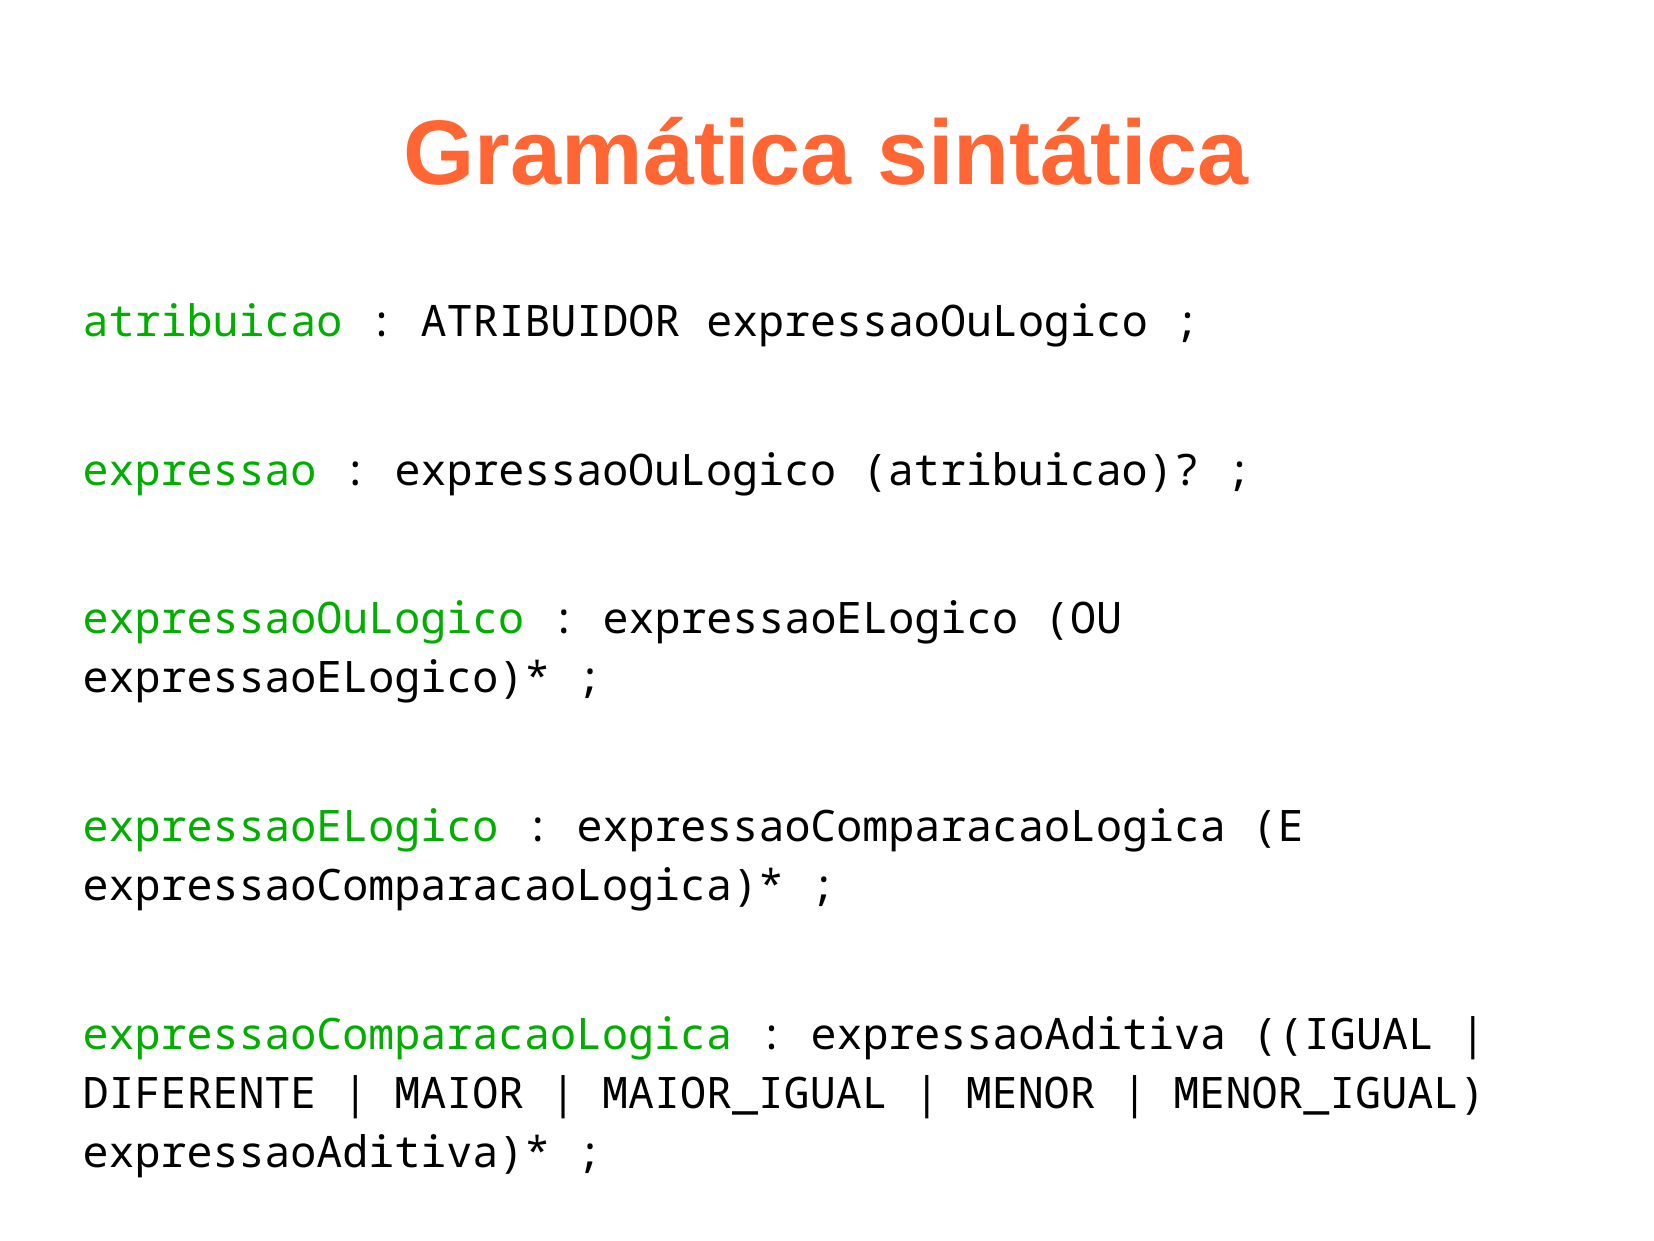

# Gramática sintática
atribuicao : ATRIBUIDOR expressaoOuLogico ;
expressao : expressaoOuLogico (atribuicao)? ;
expressaoOuLogico : expressaoELogico (OU expressaoELogico)* ;
expressaoELogico : expressaoComparacaoLogica (E expressaoComparacaoLogica)* ;
expressaoComparacaoLogica : expressaoAditiva ((IGUAL | DIFERENTE | MAIOR | MAIOR_IGUAL | MENOR | MENOR_IGUAL) expressaoAditiva)* ;